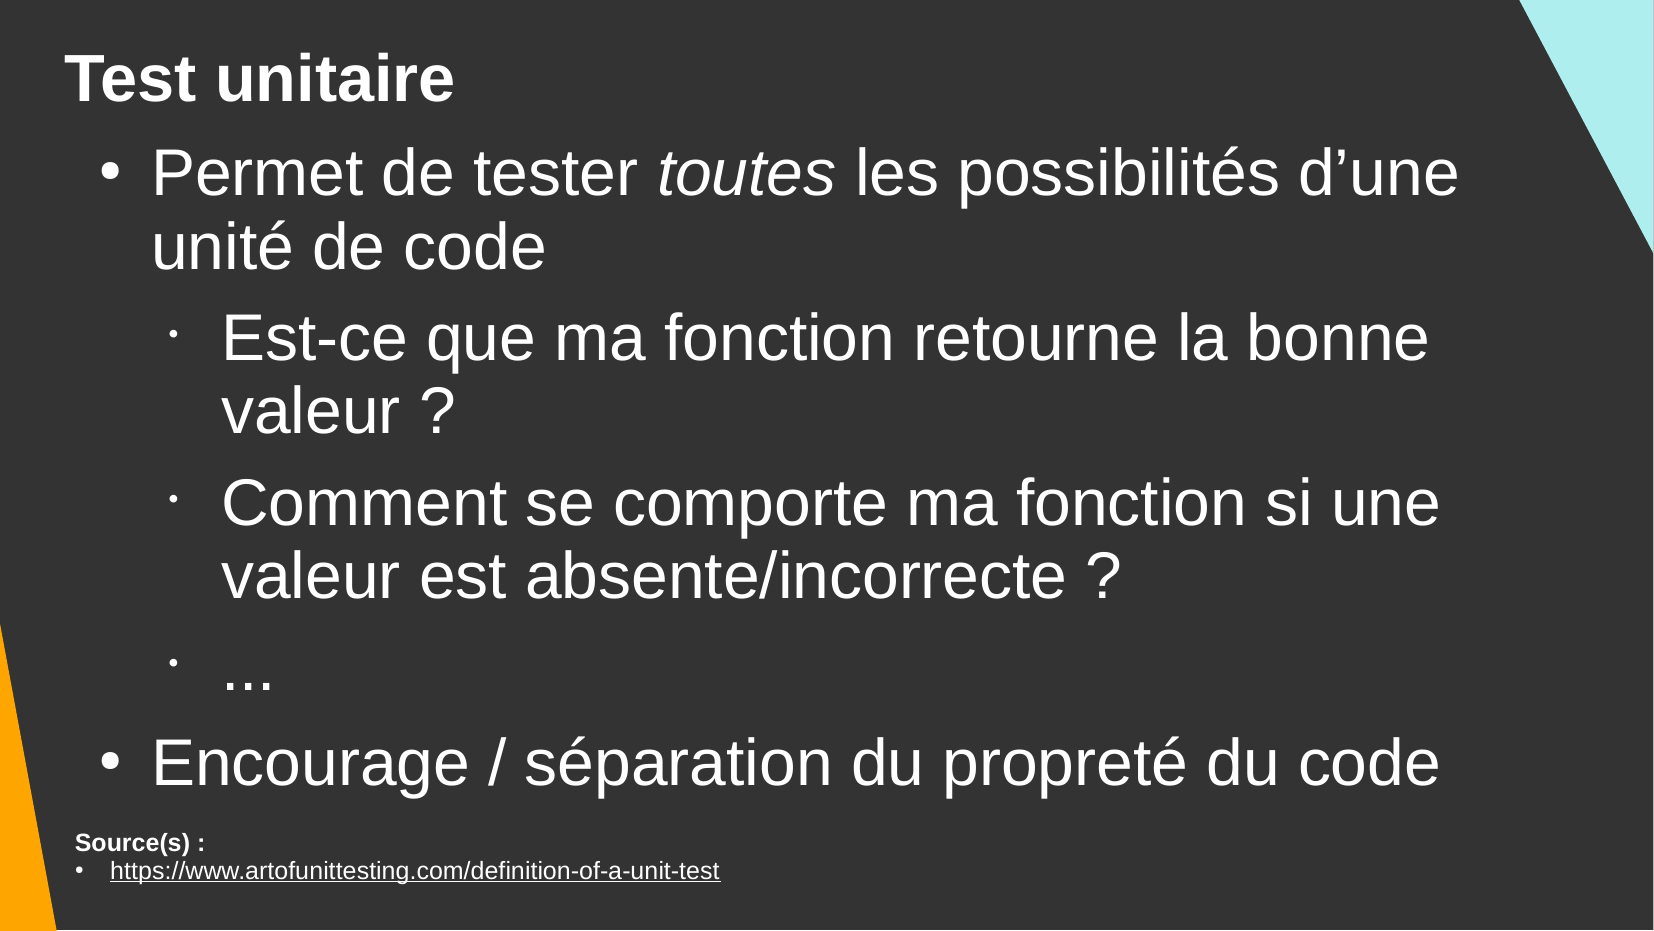

# Test unitaire
Permet de tester toutes les possibilités d’une unité de code
Est-ce que ma fonction retourne la bonne valeur ?
Comment se comporte ma fonction si une valeur est absente/incorrecte ?
...
Encourage / séparation du propreté du code
Source(s) :
https://www.artofunittesting.com/definition-of-a-unit-test